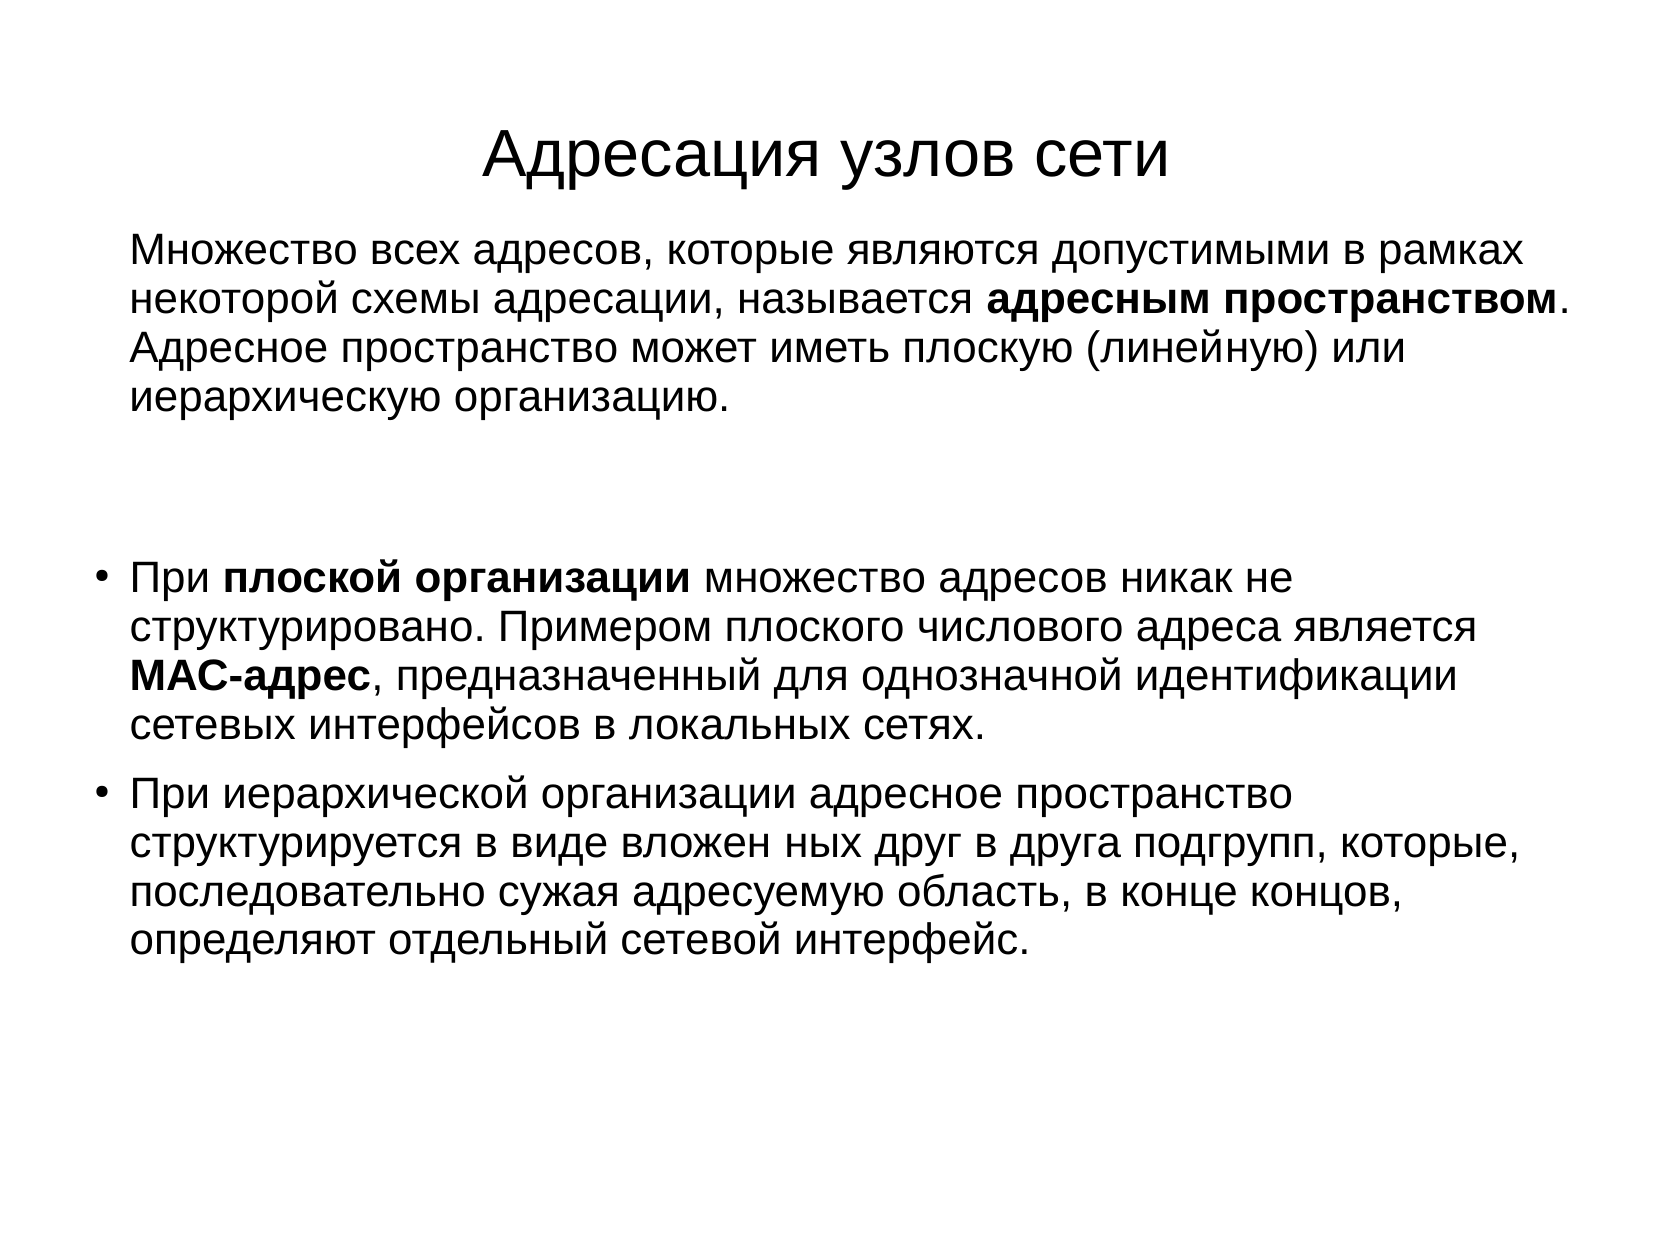

# Адресация узлов сети
Множество всех адресов, которые являются допустимыми в рамках некоторой схемы адресации, называется адресным пространством. Адресное пространство может иметь плоскую (линей­ную) или иерархическую организацию.
При плоской организации множество адресов никак не структурировано. Примером плоского числового адреса является МАС-адрес, предназначенный для однозначной идентификации сетевых интерфейсов в локальных сетях.
При иерархической организации адресное пространство структурируется в виде вложен­ ных друг в друга подгрупп, которые, последовательно сужая адресуемую область, в конце концов, определяют отдельный сетевой интерфейс.